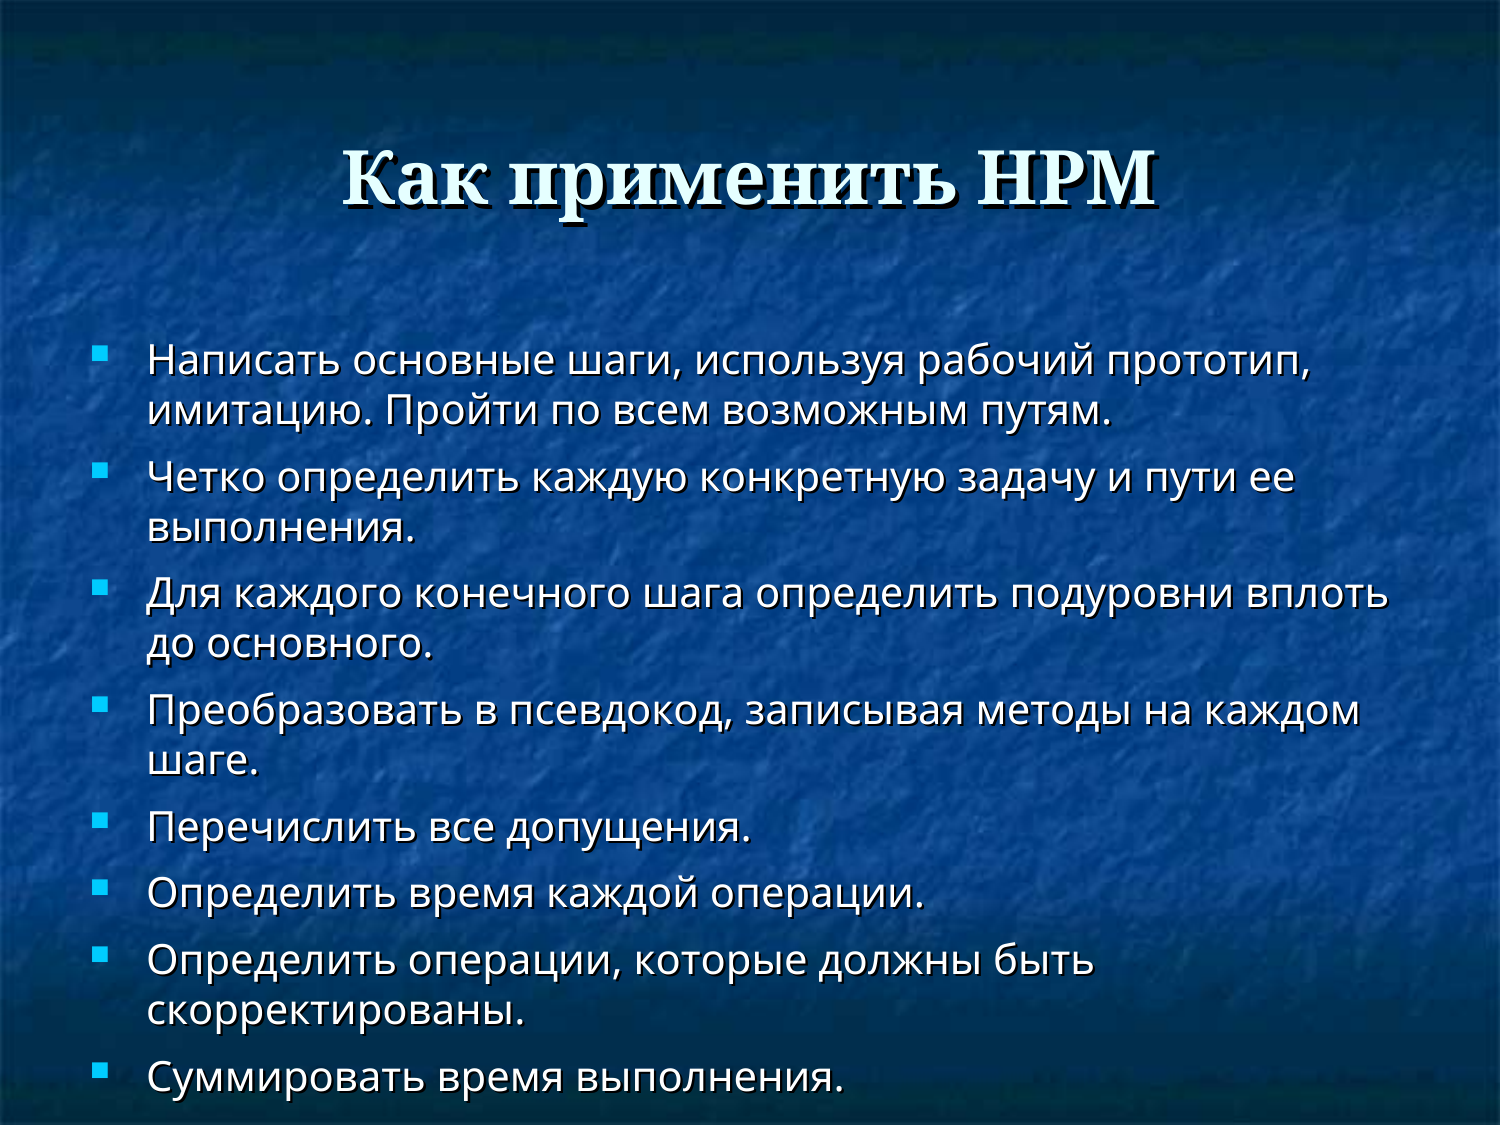

# Как применить HPM
Написать основные шаги, используя рабочий прототип, имитацию. Пройти по всем возможным путям.
Четко определить каждую конкретную задачу и пути ее выполнения.
Для каждого конечного шага определить подуровни вплоть до основного.
Преобразовать в псевдокод, записывая методы на каждом шаге.
Перечислить все допущения.
Определить время каждой операции.
Определить операции, которые должны быть скорректированы.
Суммировать время выполнения.
Пройти по всем итерациям.